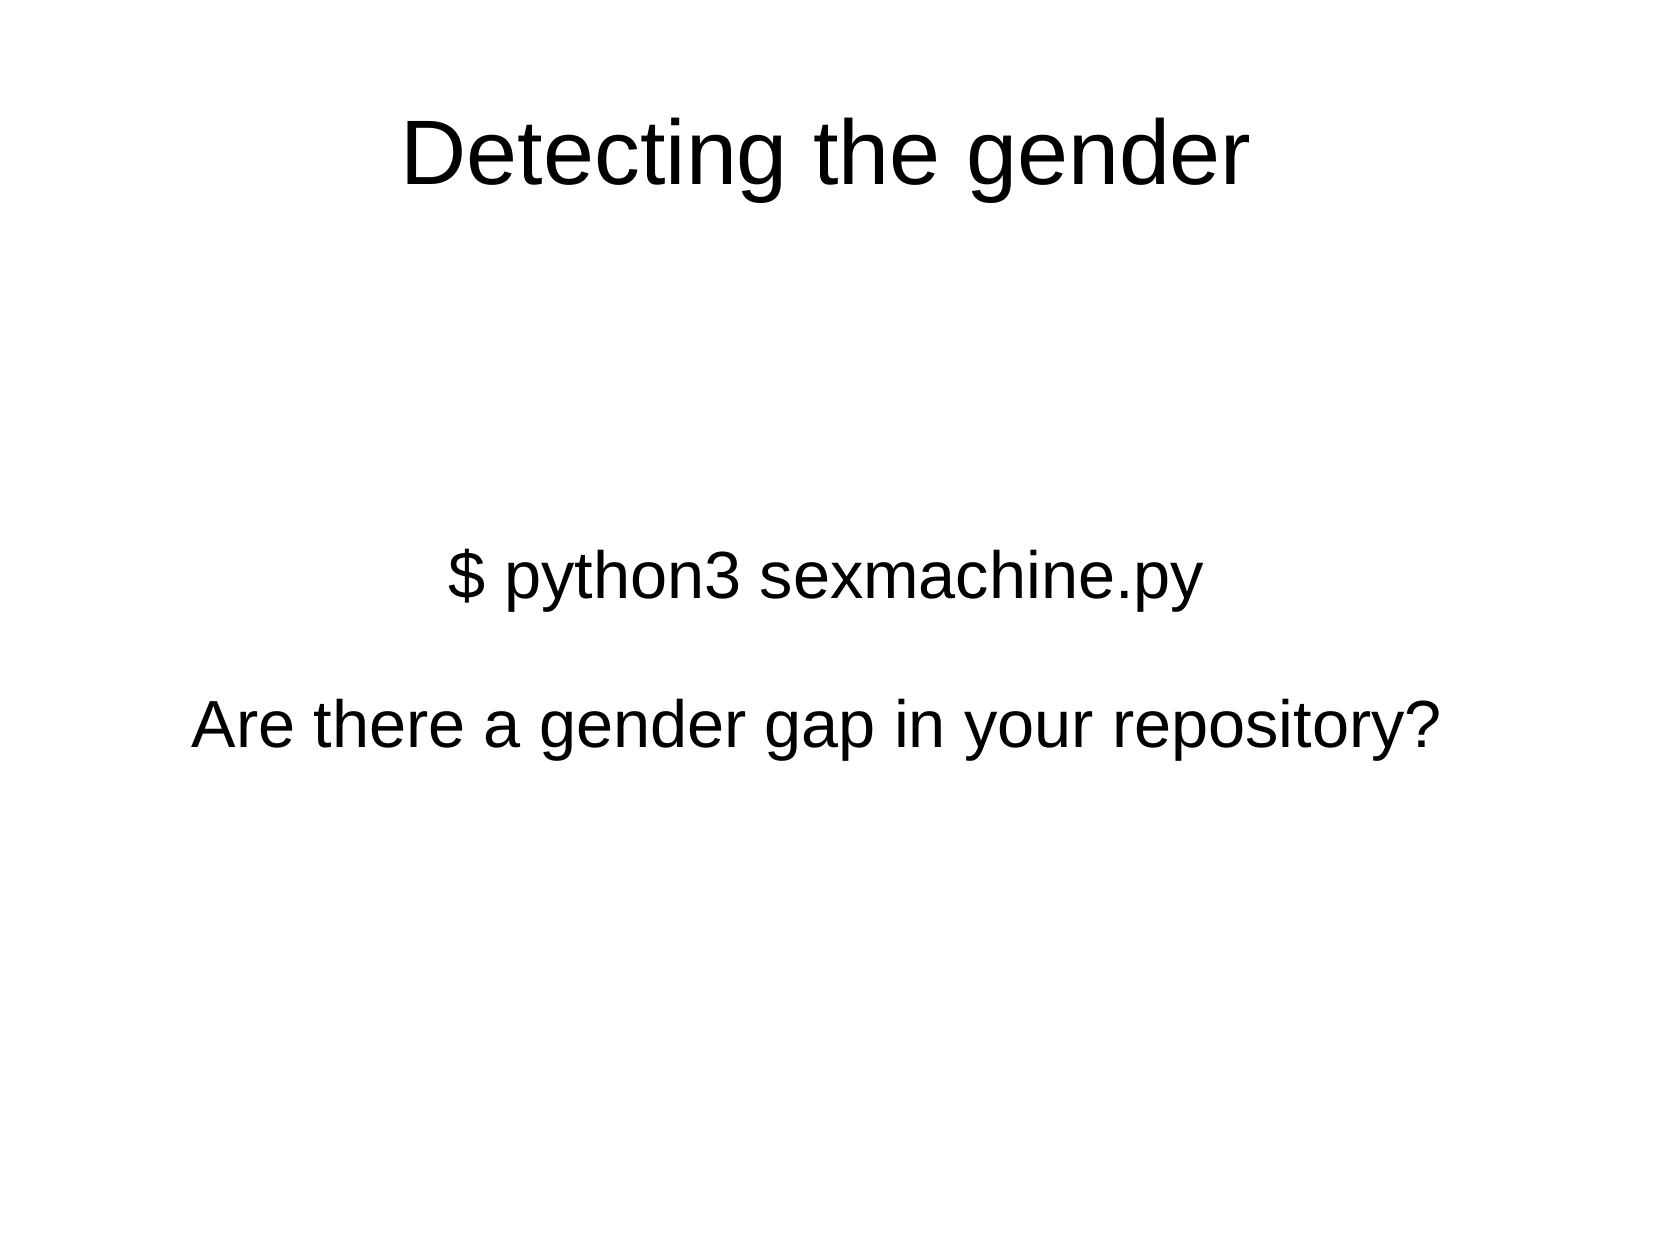

# Detecting the gender
$ python3 sexmachine.py
Are there a gender gap in your repository?